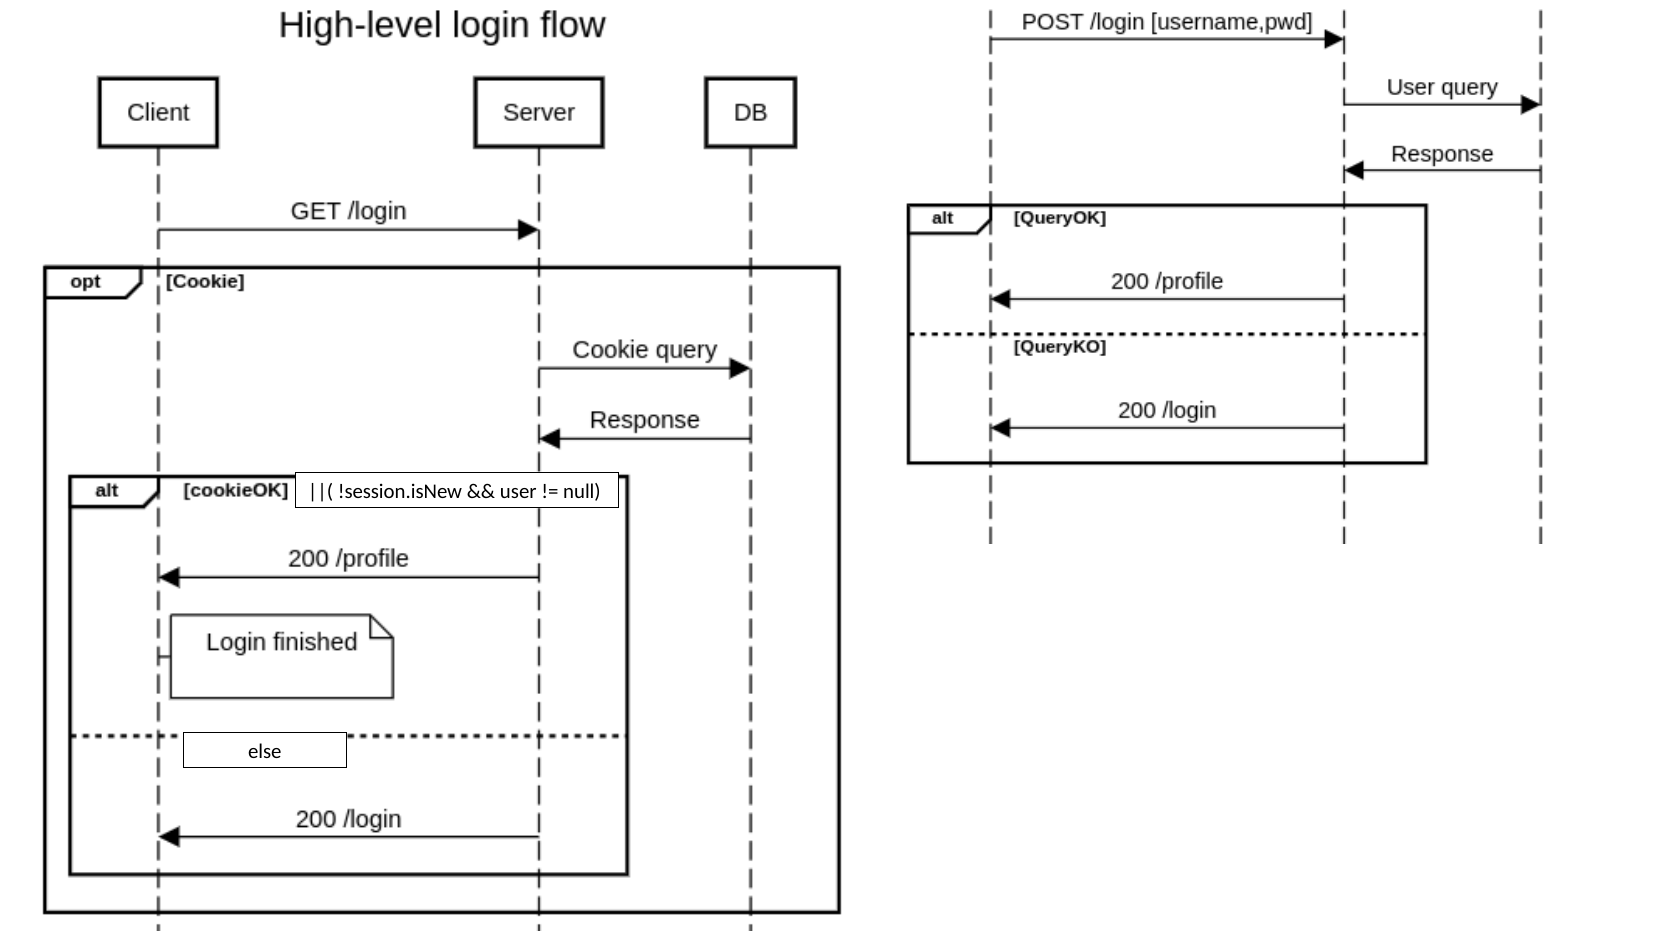

||( !session.isNew && user != null)
 else